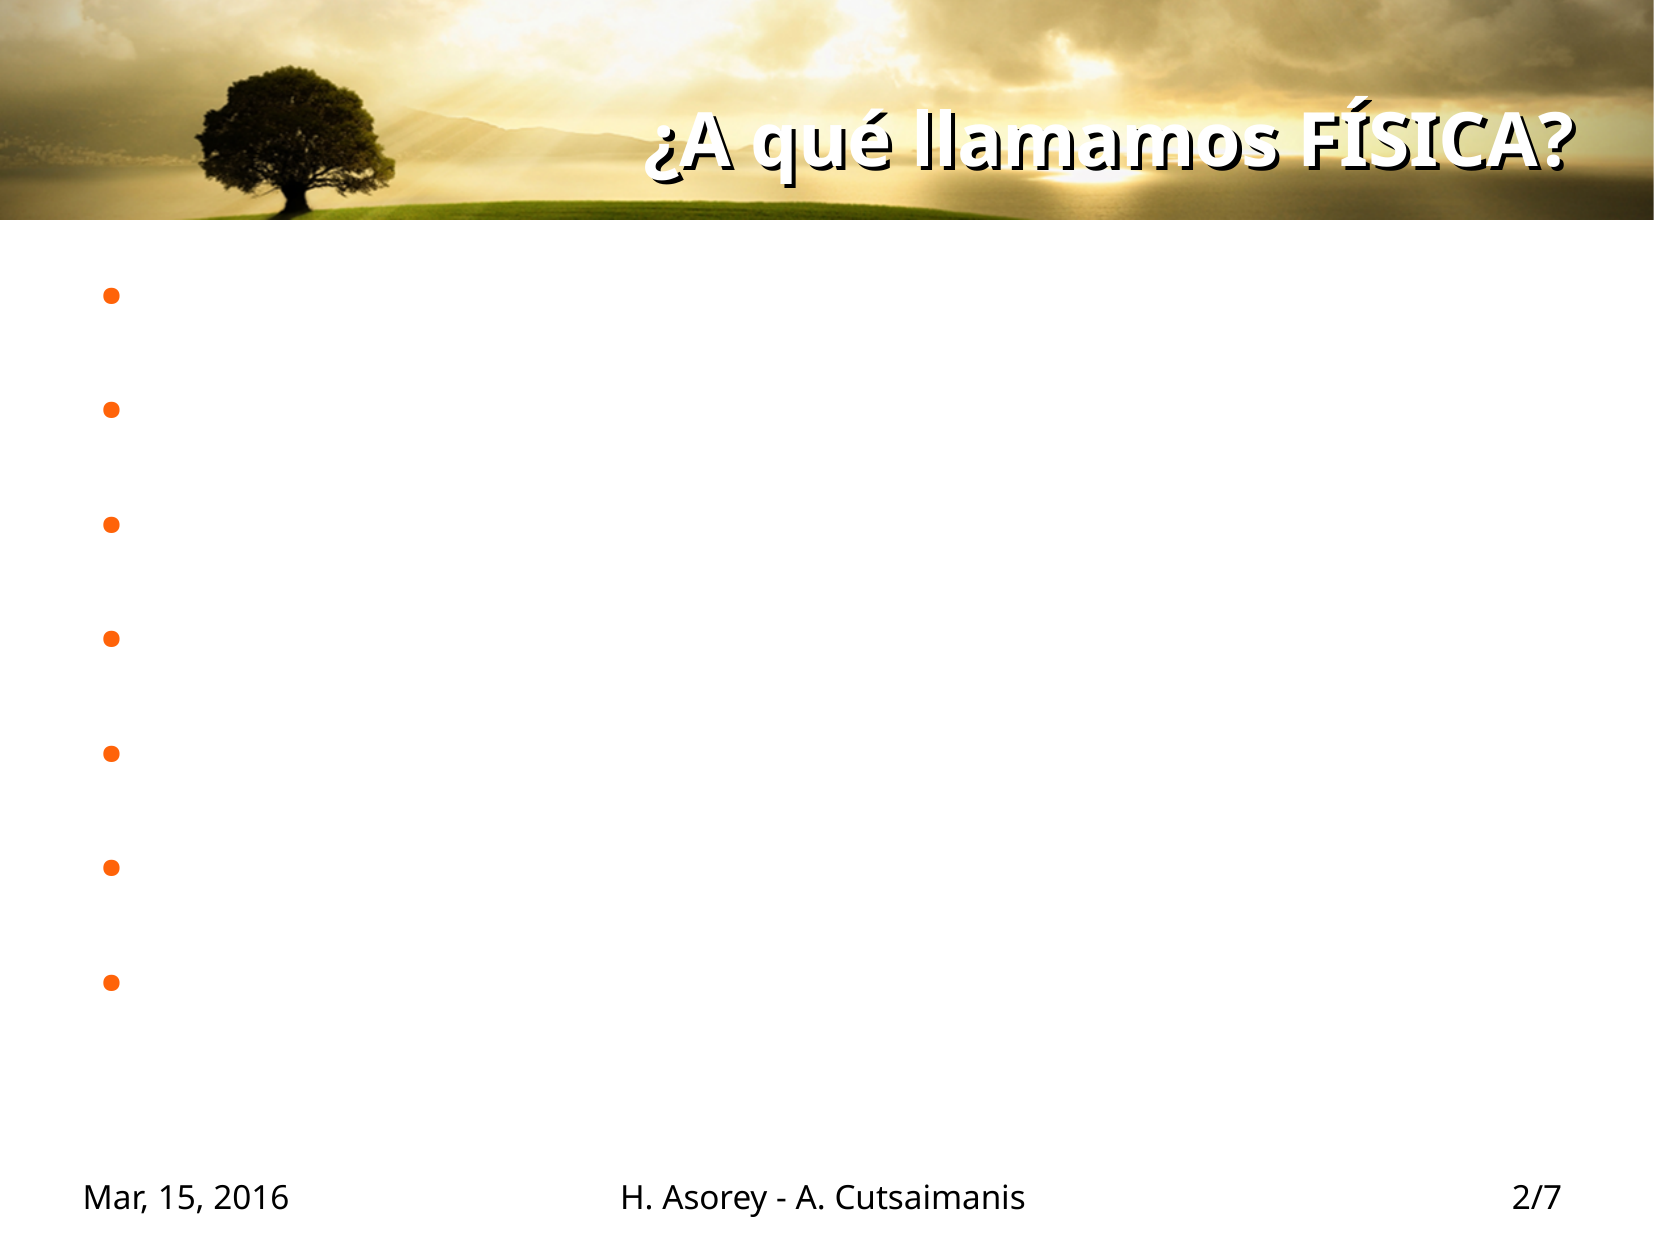

# ¿A qué llamamos FÍSICA?
Mar, 15, 2016
H. Asorey - A. Cutsaimanis
2